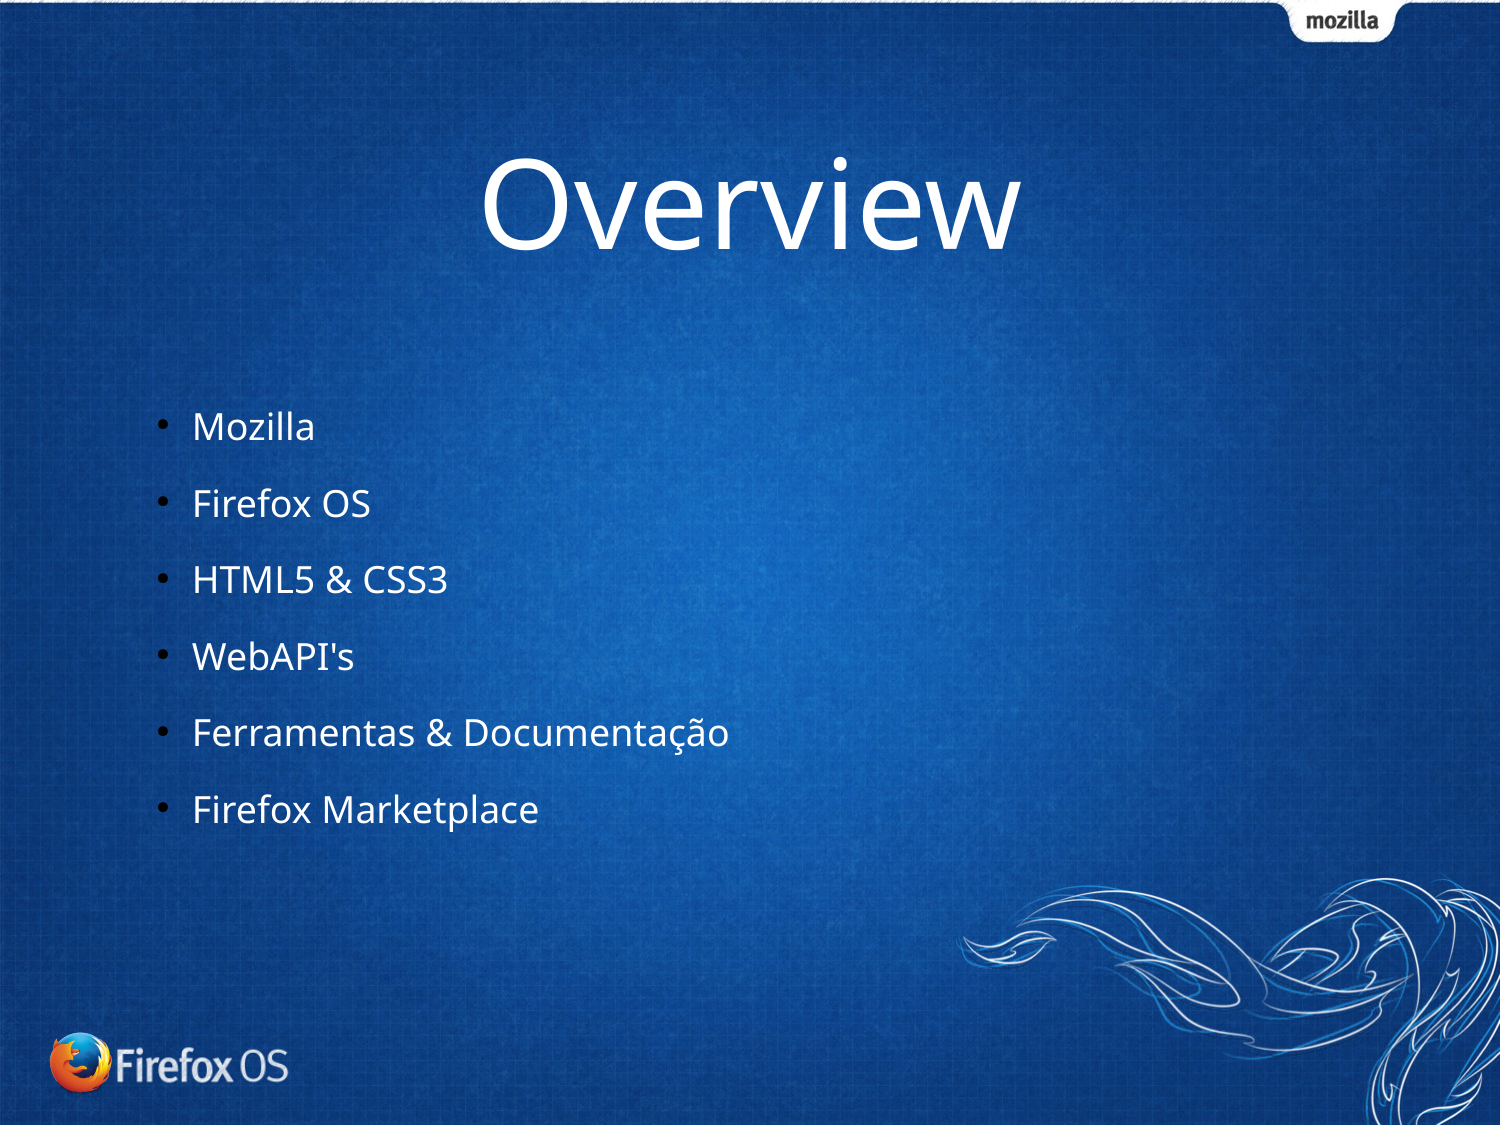

#
Overview
Mozilla
Firefox OS
HTML5 & CSS3
WebAPI's
Ferramentas & Documentação
Firefox Marketplace